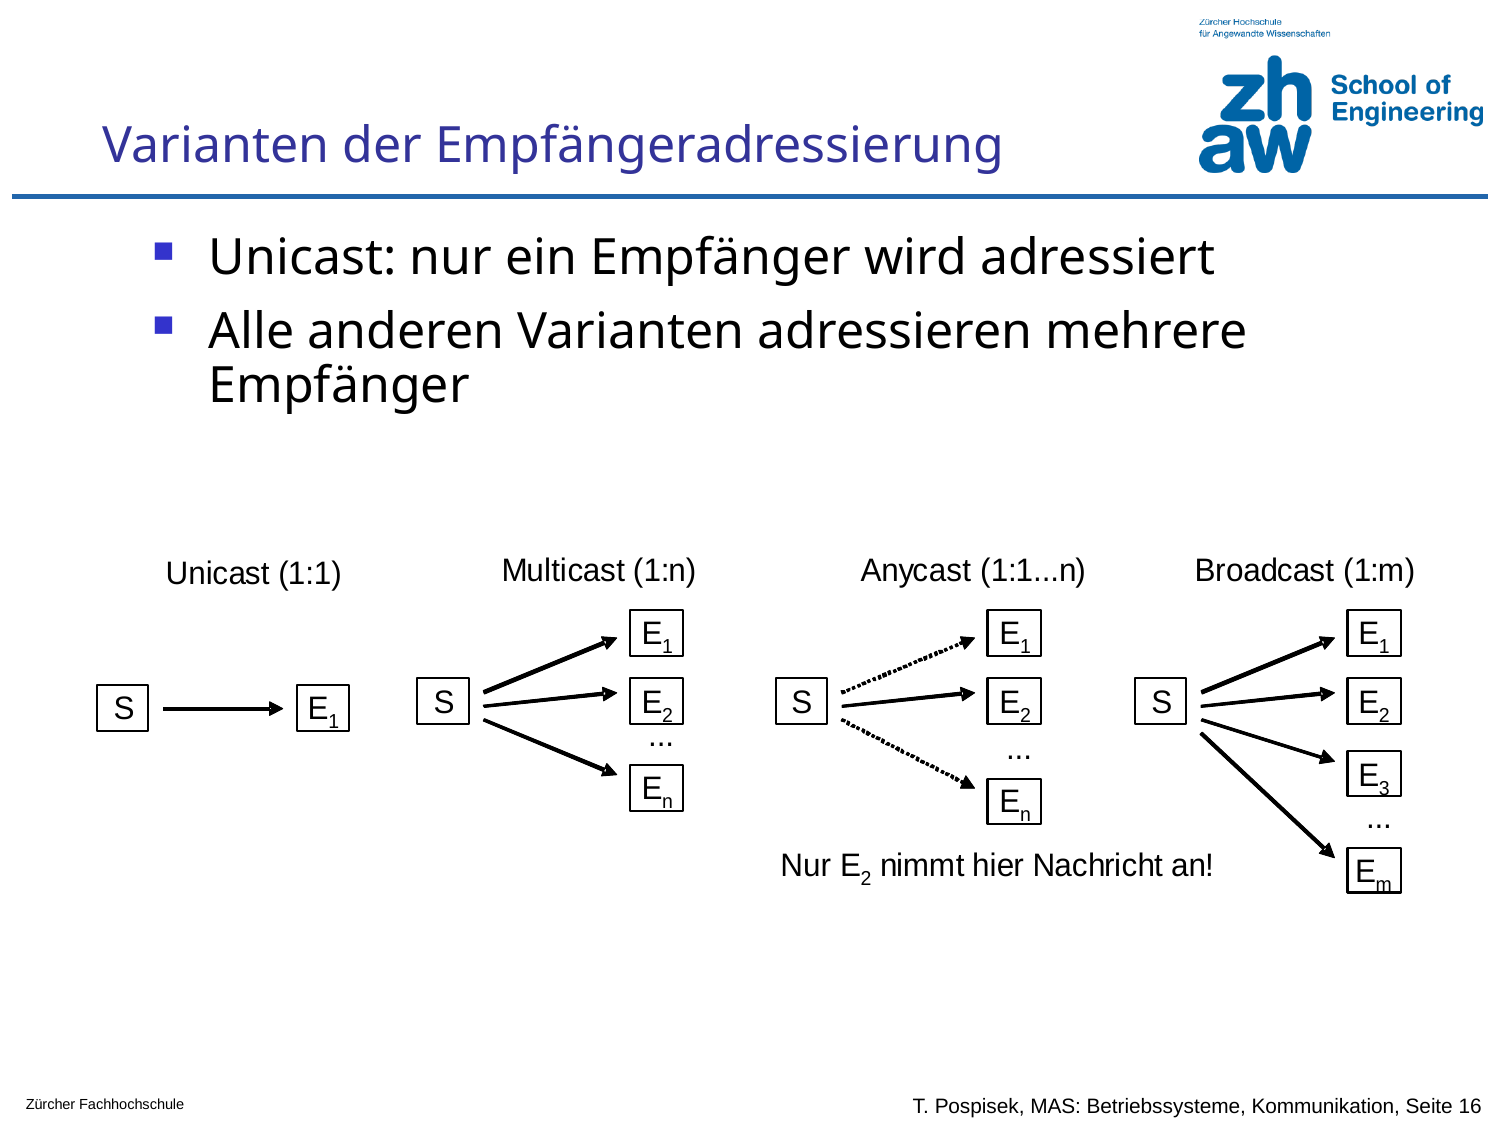

Varianten der Empfängeradressierung
# Unicast: nur ein Empfänger wird adressiert
Alle anderen Varianten adressieren mehrere Empfänger